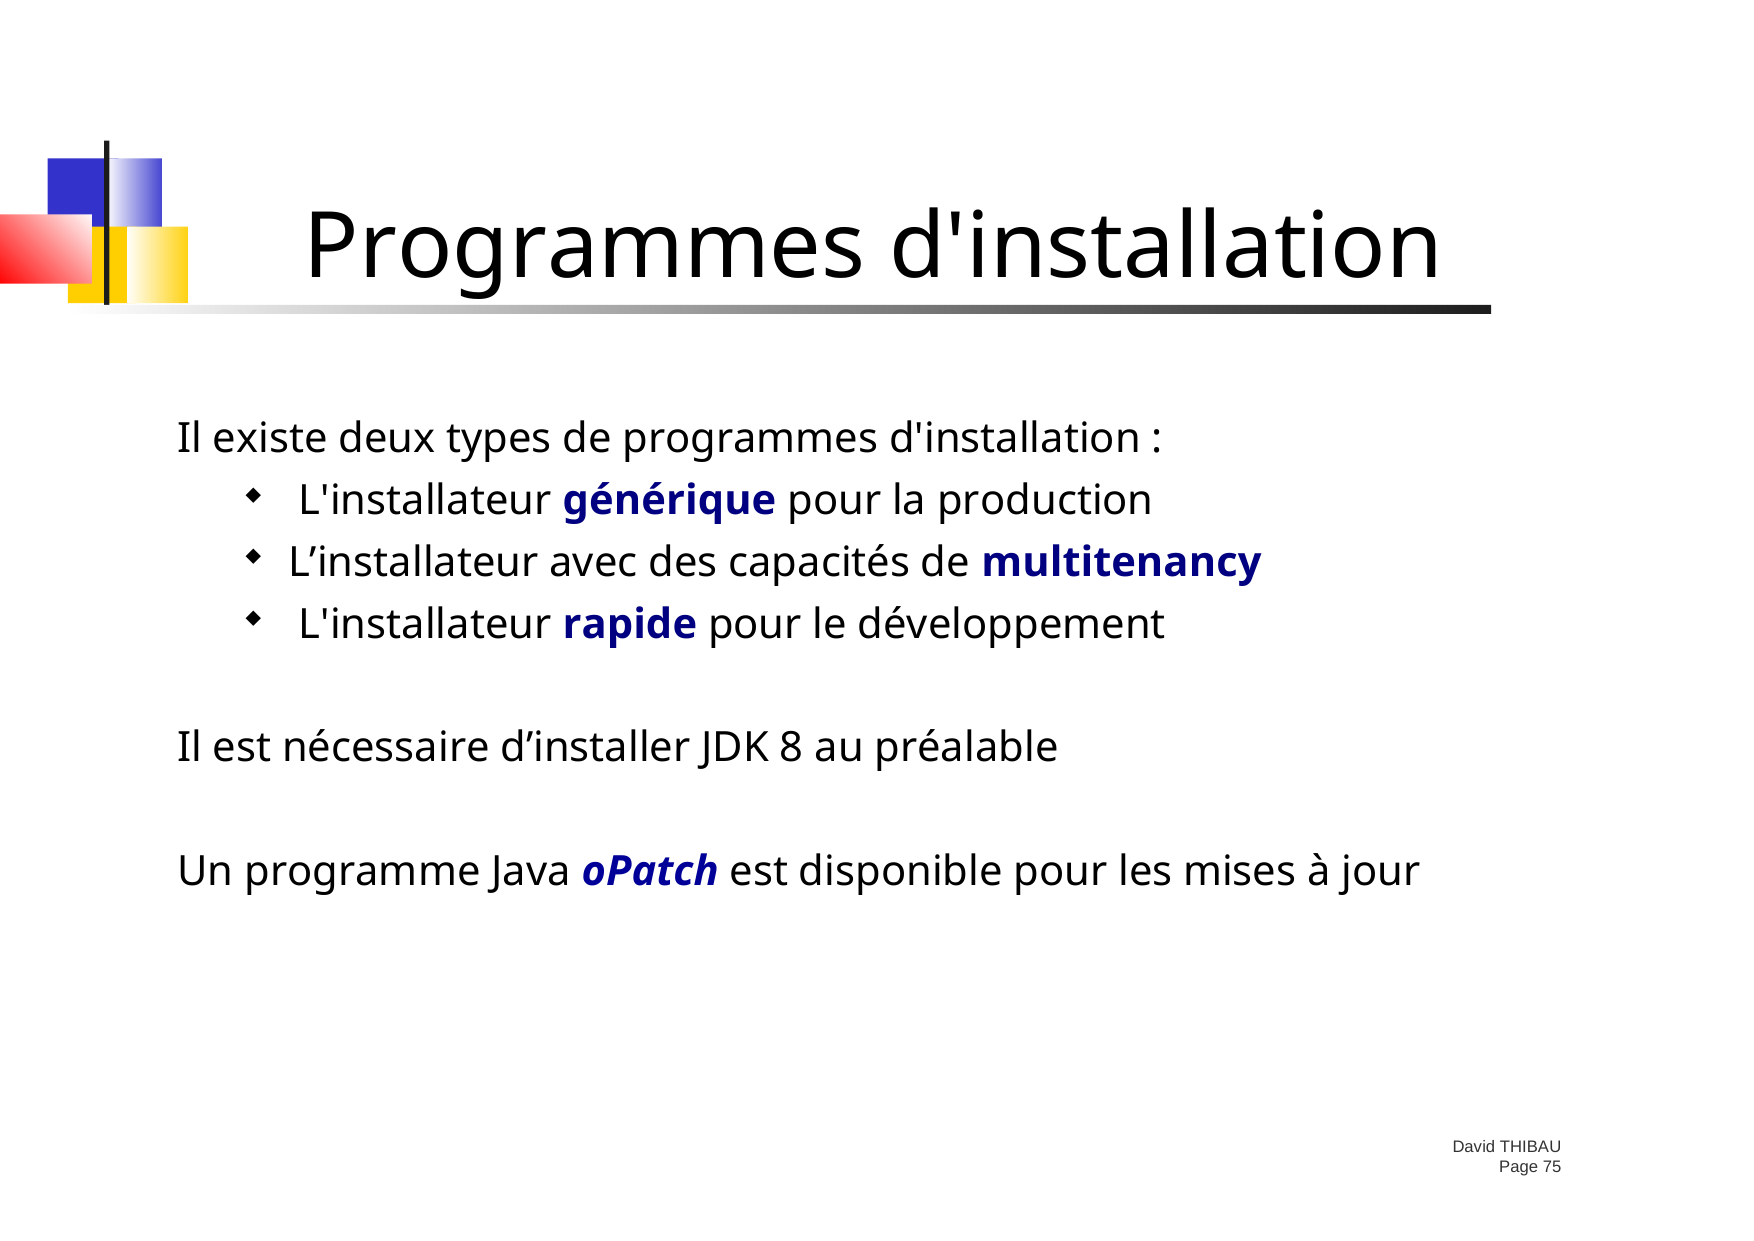

# Programmes d'installation
Il existe deux types de programmes d'installation :
 L'installateur générique pour la production
L’installateur avec des capacités de multitenancy
 L'installateur rapide pour le développement
Il est nécessaire d’installer JDK 8 au préalable
Un programme Java oPatch est disponible pour les mises à jour